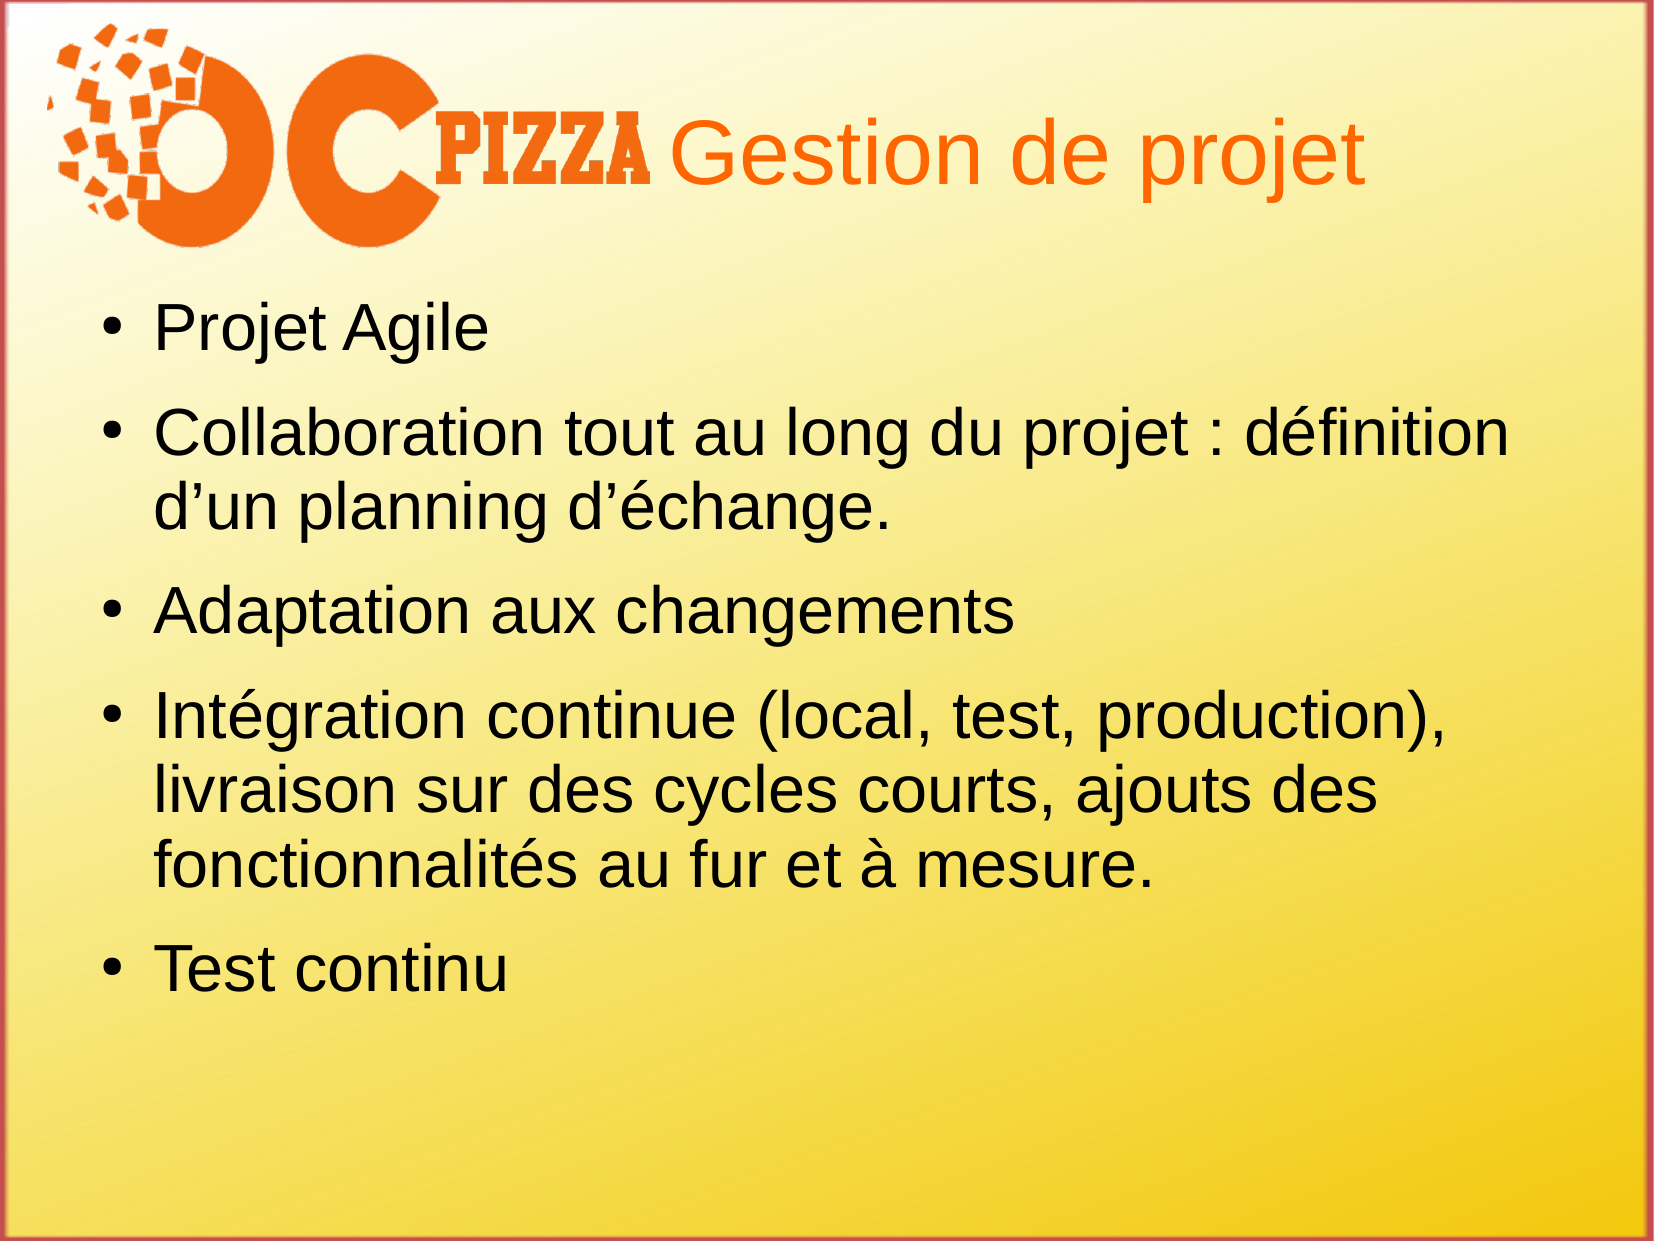

# Gestion de projet
Projet Agile
Collaboration tout au long du projet : définition d’un planning d’échange.
Adaptation aux changements
Intégration continue (local, test, production), livraison sur des cycles courts, ajouts des fonctionnalités au fur et à mesure.
Test continu